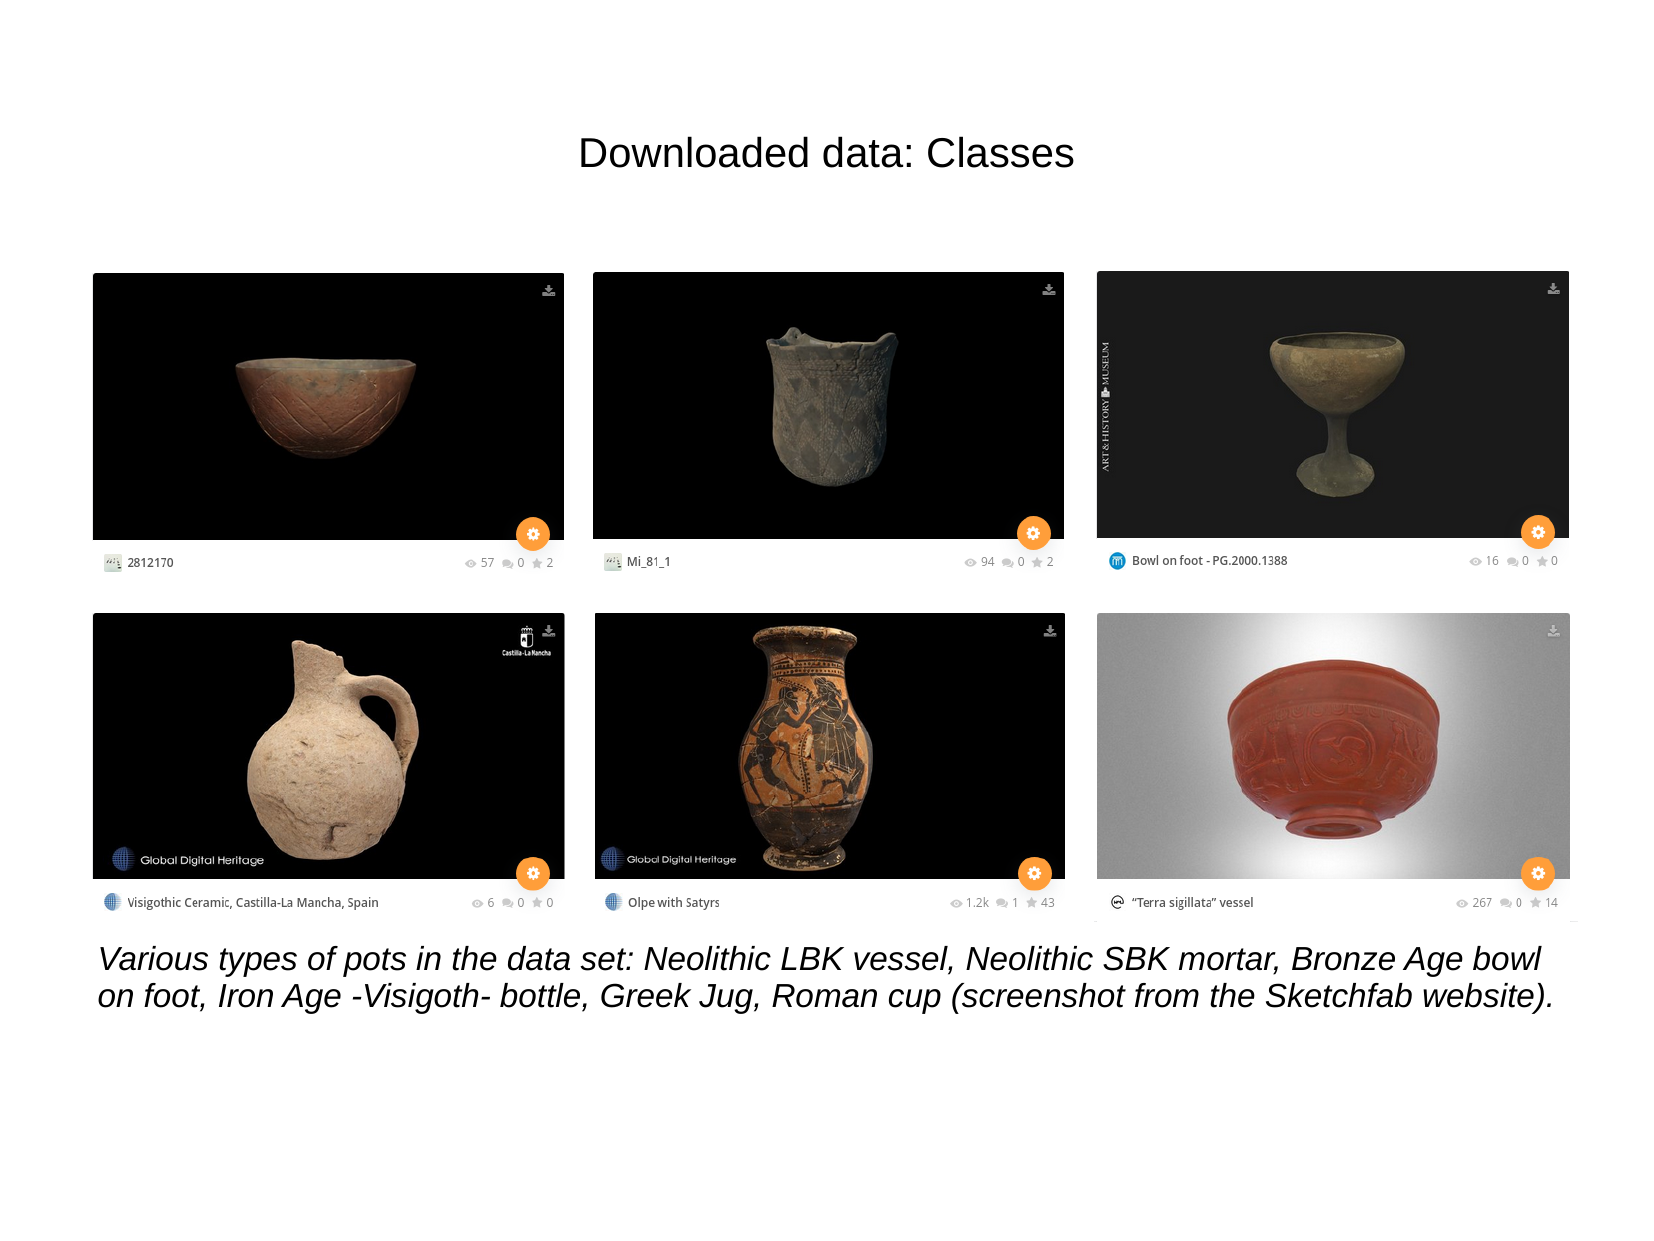

# Downloaded data: Classes
Various types of pots in the data set: Neolithic LBK vessel, Neolithic SBK mortar, Bronze Age bowl
on foot, Iron Age -Visigoth- bottle, Greek Jug, Roman cup (screenshot from the Sketchfab website).